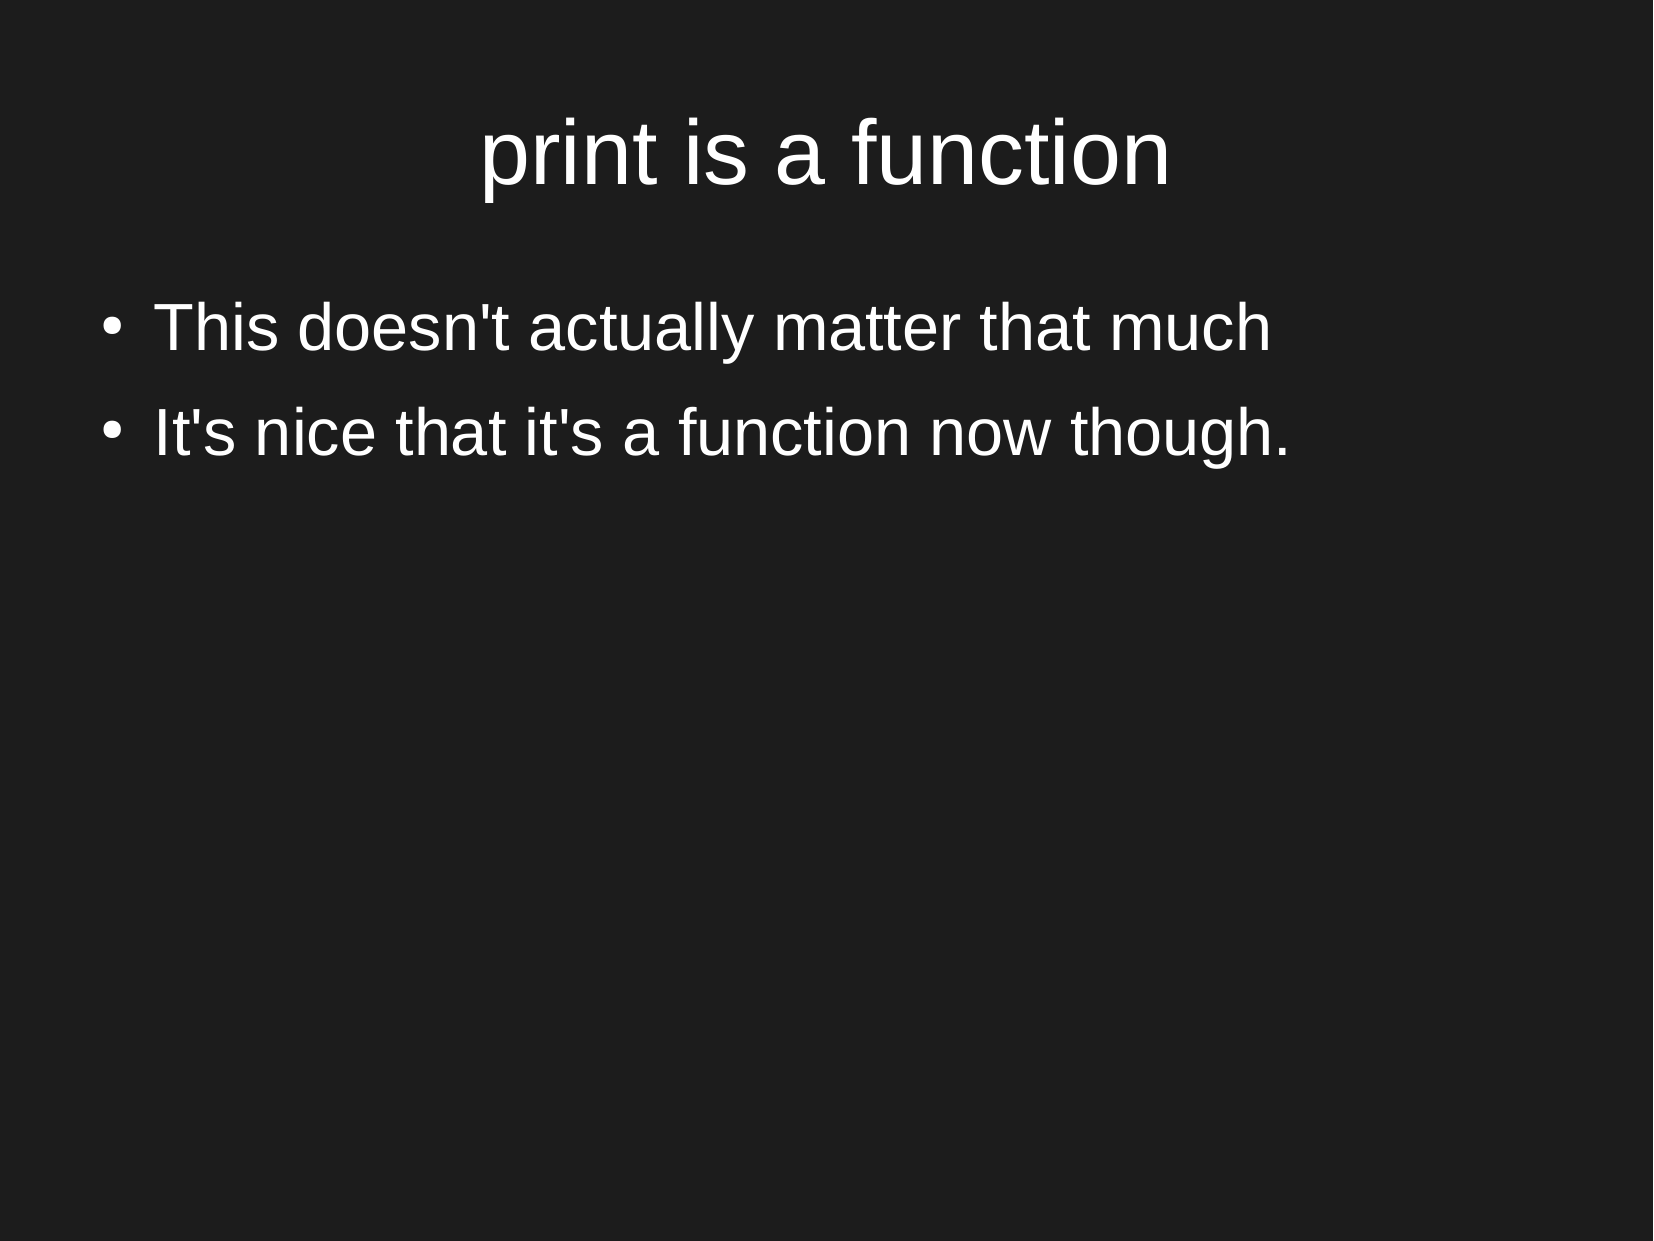

# print is a function
This doesn't actually matter that much
It's nice that it's a function now though.